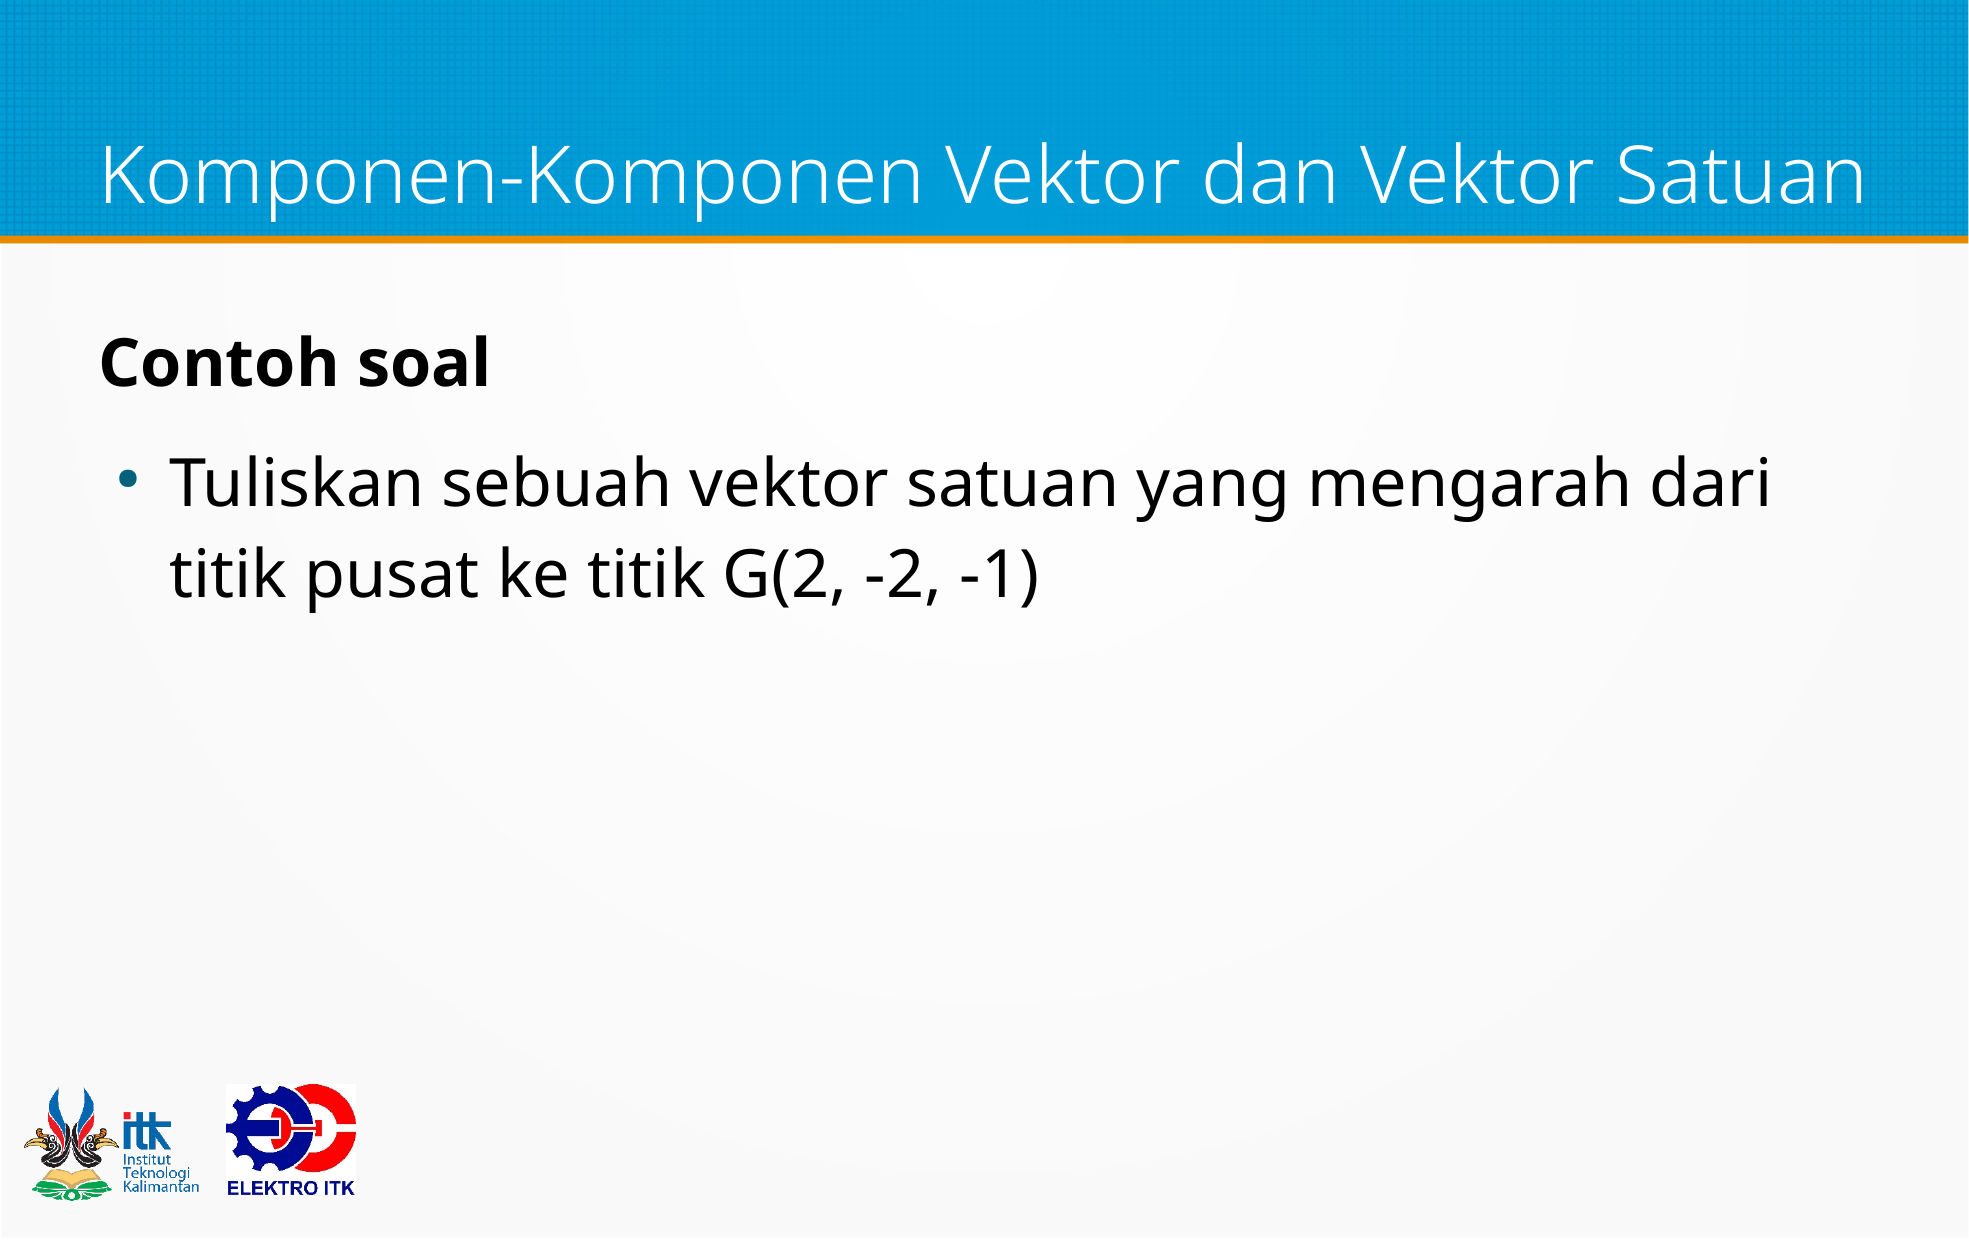

# Komponen-Komponen Vektor dan Vektor Satuan
Contoh soal
Tuliskan sebuah vektor satuan yang mengarah dari titik pusat ke titik G(2, -2, -1)